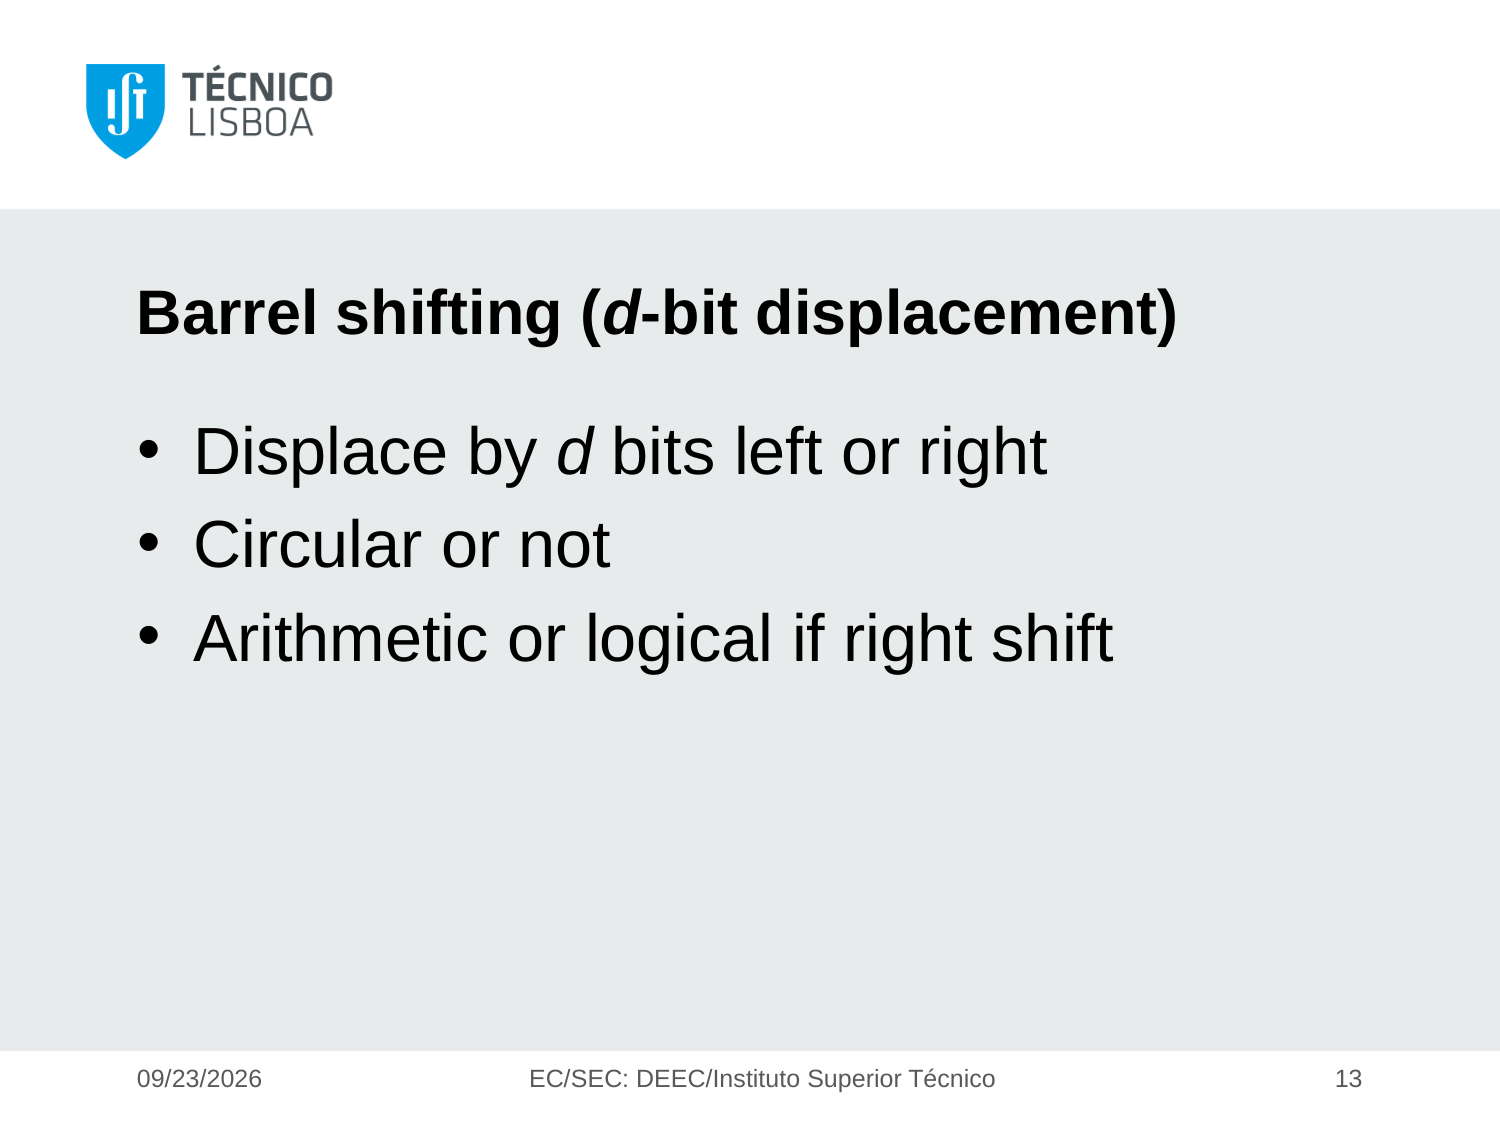

# Barrel shifting (d-bit displacement)
Displace by d bits left or right
Circular or not
Arithmetic or logical if right shift
EC/SEC: DEEC/Instituto Superior Técnico